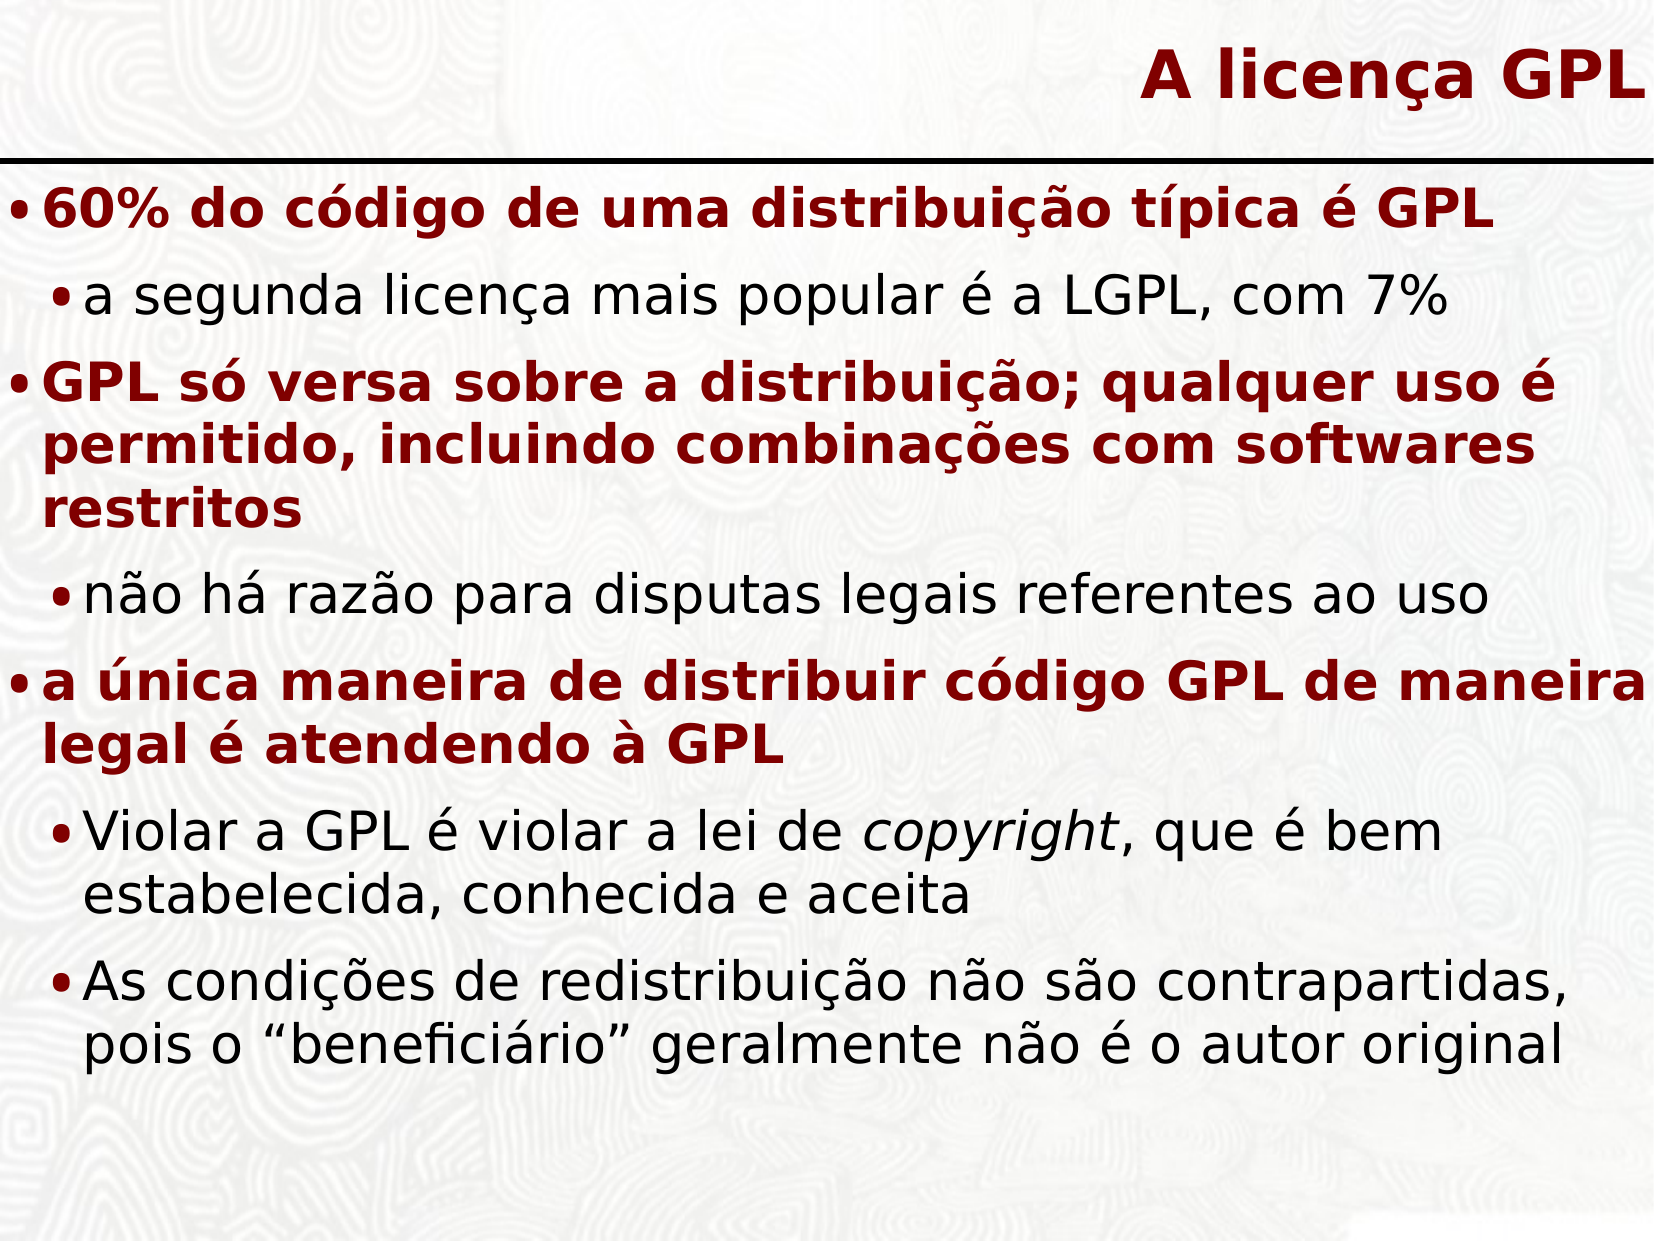

# A licença GPL
60% do código de uma distribuição típica é GPL
a segunda licença mais popular é a LGPL, com 7%
GPL só versa sobre a distribuição; qualquer uso é permitido, incluindo combinações com softwares restritos
não há razão para disputas legais referentes ao uso
a única maneira de distribuir código GPL de maneira legal é atendendo à GPL
Violar a GPL é violar a lei de copyright, que é bem estabelecida, conhecida e aceita
As condições de redistribuição não são contrapartidas, pois o “beneficiário” geralmente não é o autor original